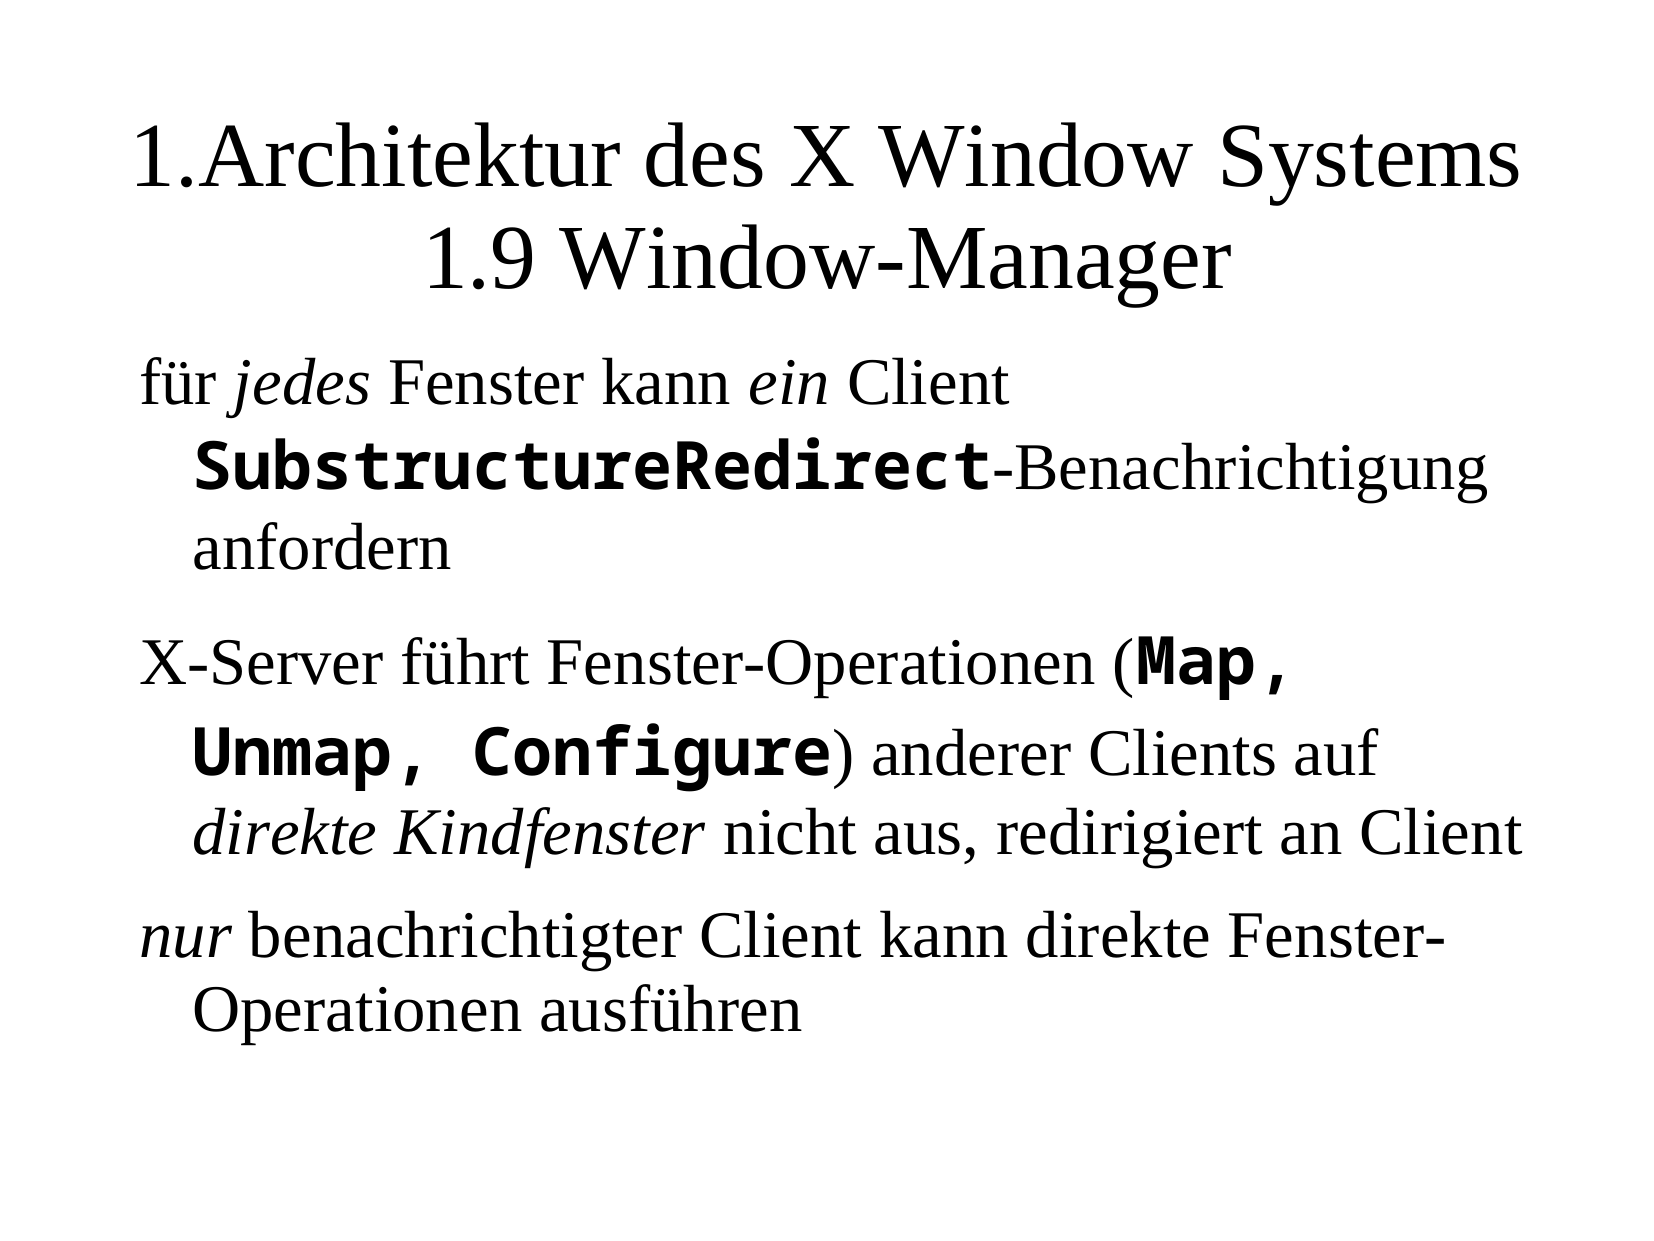

# 1.Architektur des X Window Systems 1.9 Window-Manager
für jedes Fenster kann ein Client SubstructureRedirect-Benachrichtigung anfordern
X-Server führt Fenster-Operationen (Map, Unmap, Configure) anderer Clients auf direkte Kindfenster nicht aus, redirigiert an Client
nur benachrichtigter Client kann direkte Fenster-Operationen ausführen